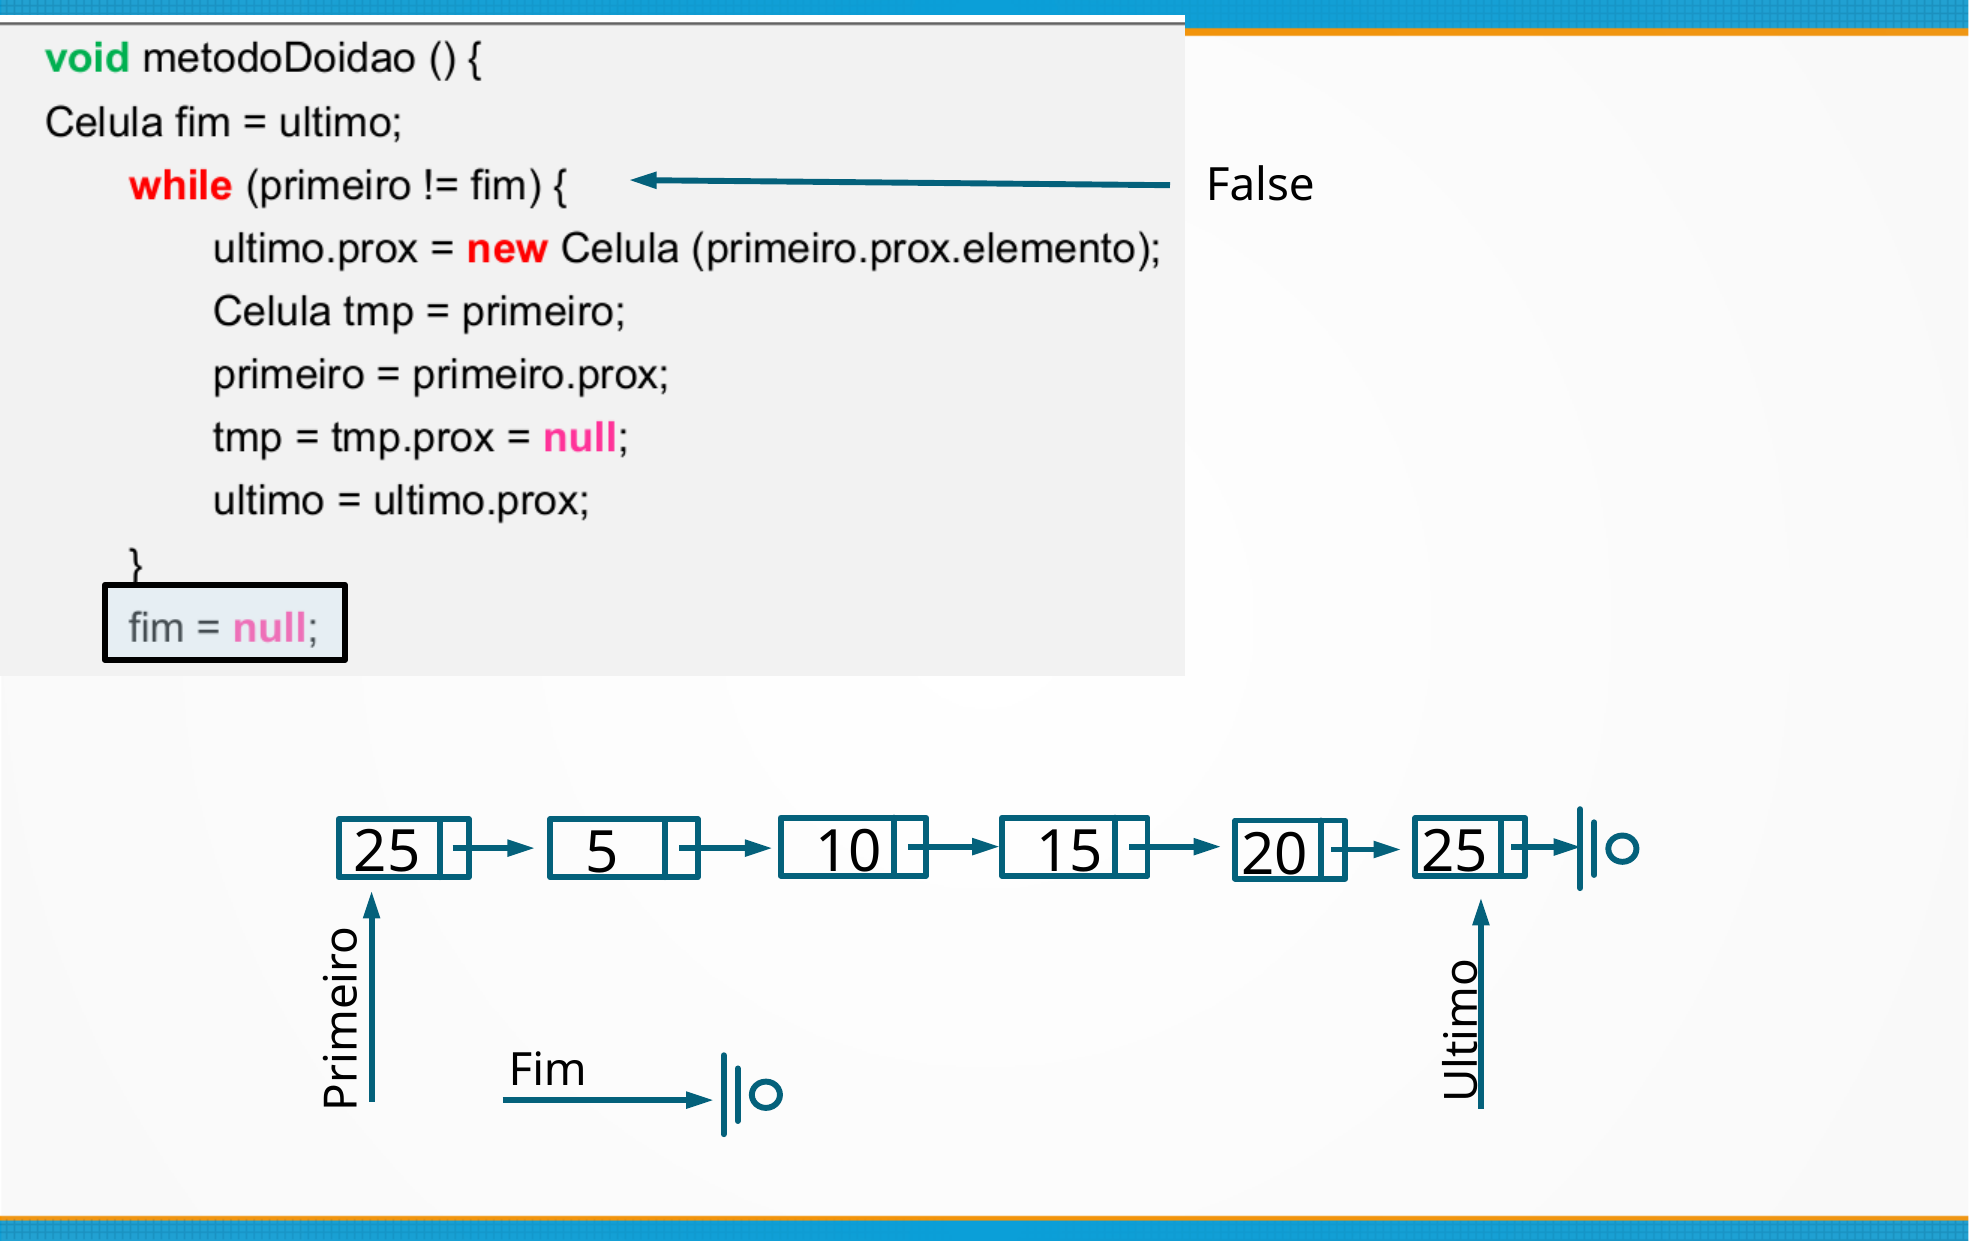

False
10
25
15
25
5
20
Primeiro
Ultimo
Fim